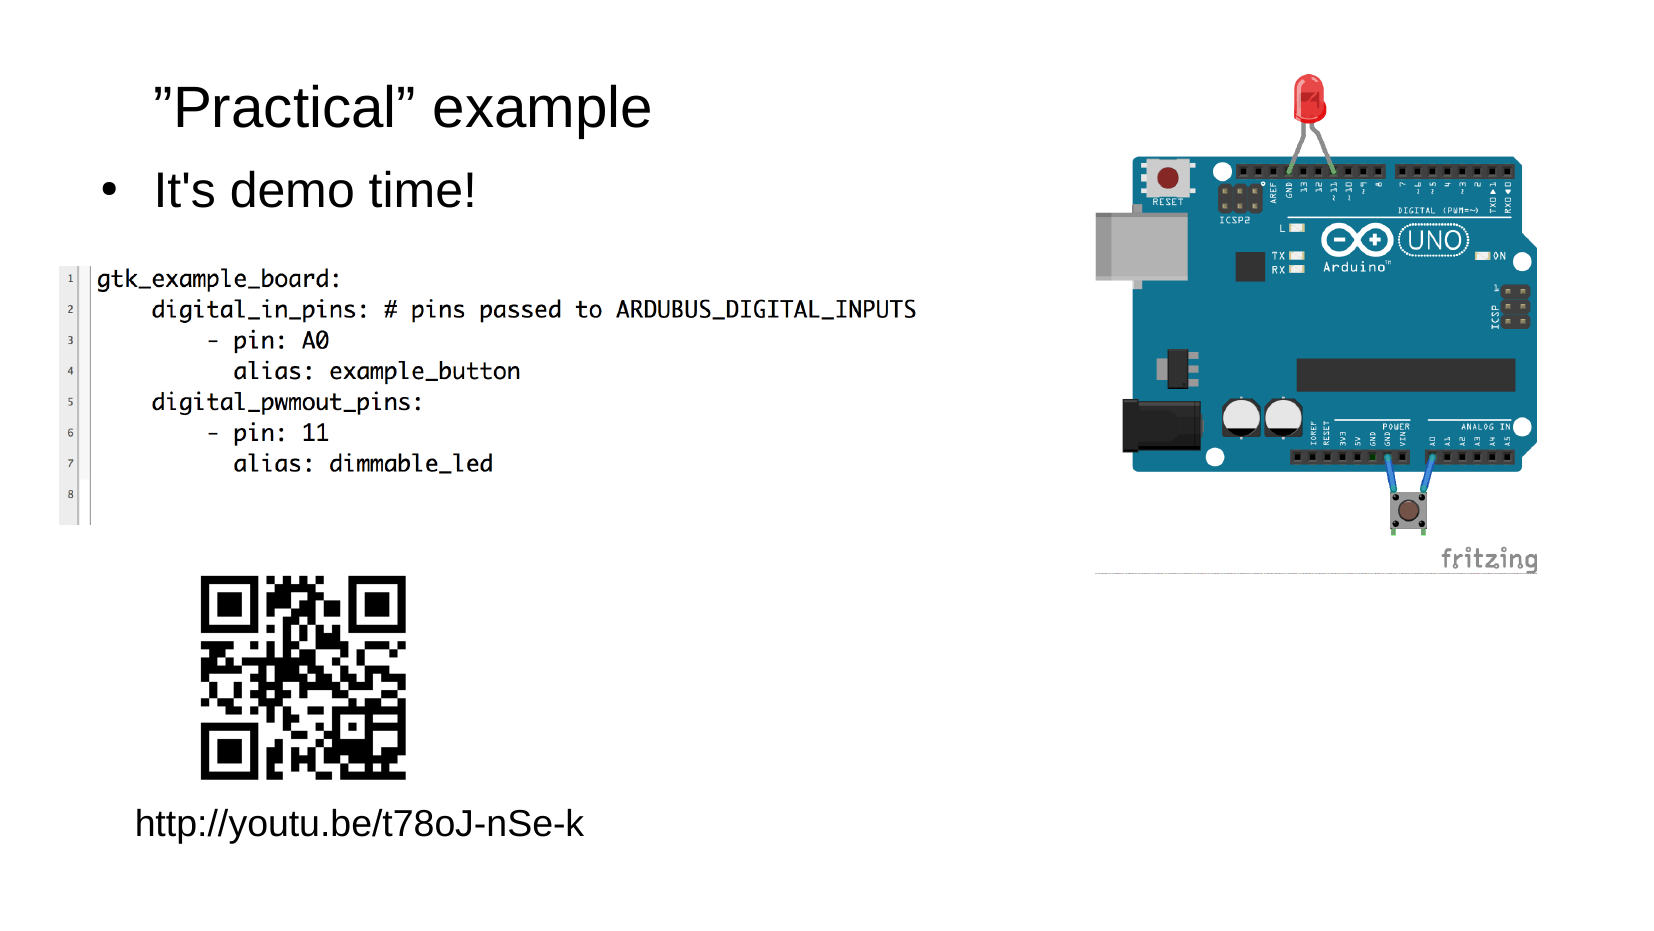

# ”Practical” example
It's demo time!
http://youtu.be/t78oJ-nSe-k